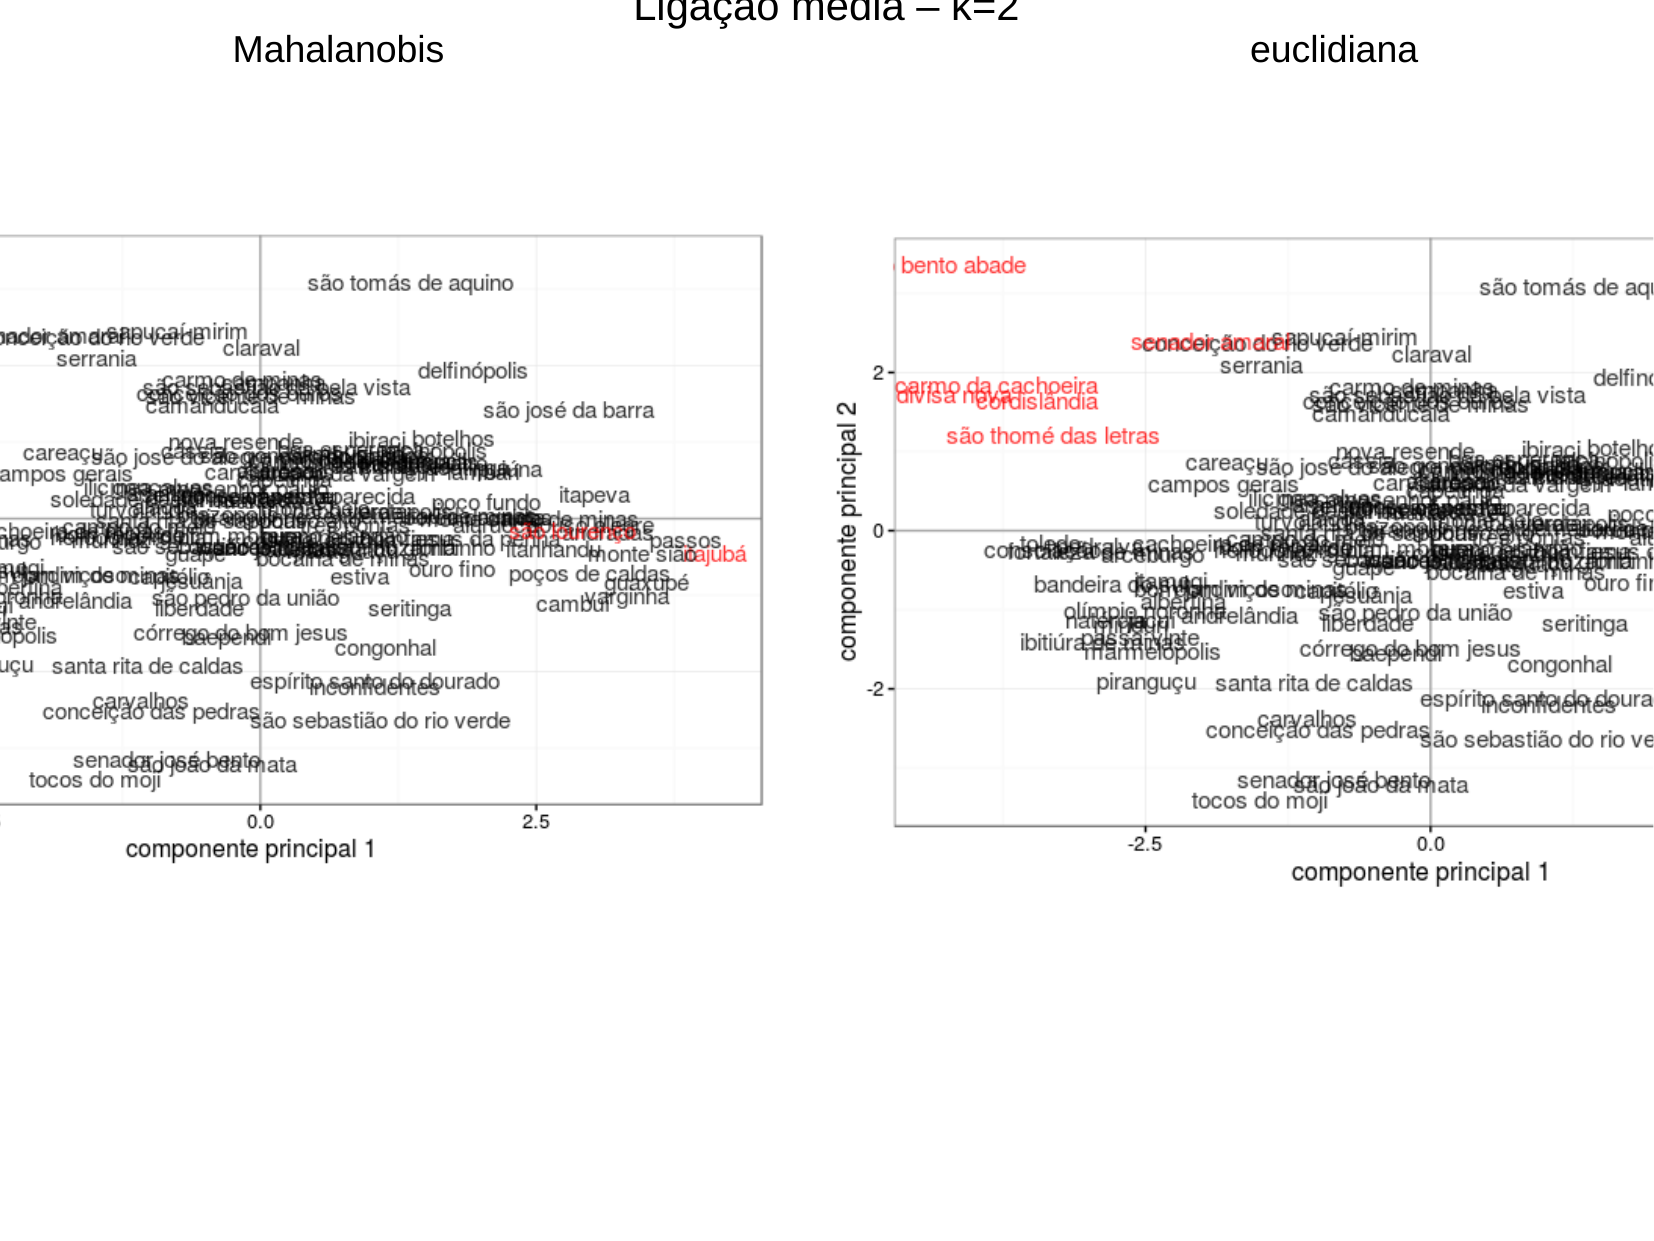

# Ligação média – k=2 Mahalanobis euclidiana